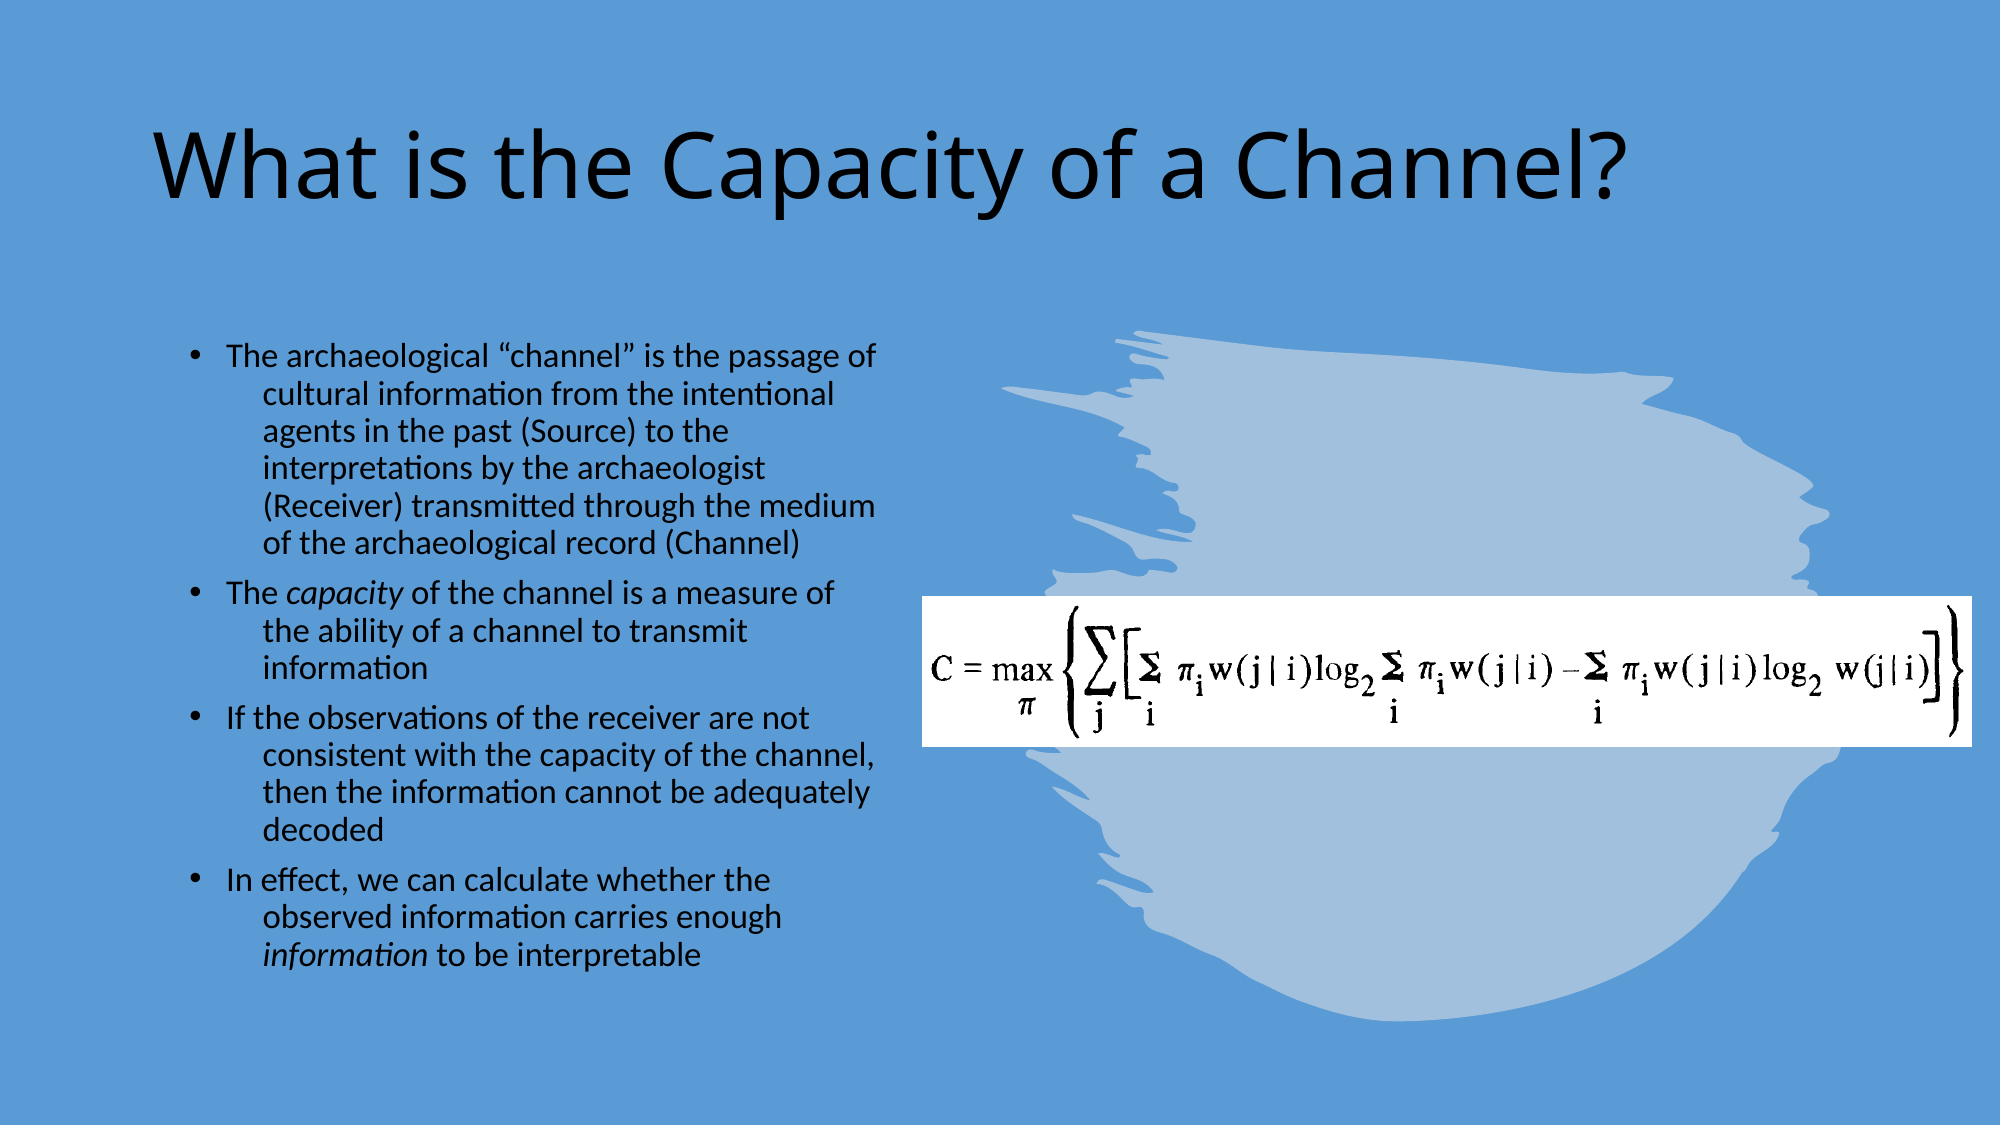

# What is the Capacity of a Channel?
The archaeological “channel” is the passage of cultural information from the intentional agents in the past (Source) to the interpretations by the archaeologist (Receiver) transmitted through the medium of the archaeological record (Channel)
The capacity of the channel is a measure of the ability of a channel to transmit information
If the observations of the receiver are not consistent with the capacity of the channel, then the information cannot be adequately decoded
In effect, we can calculate whether the observed information carries enough information to be interpretable